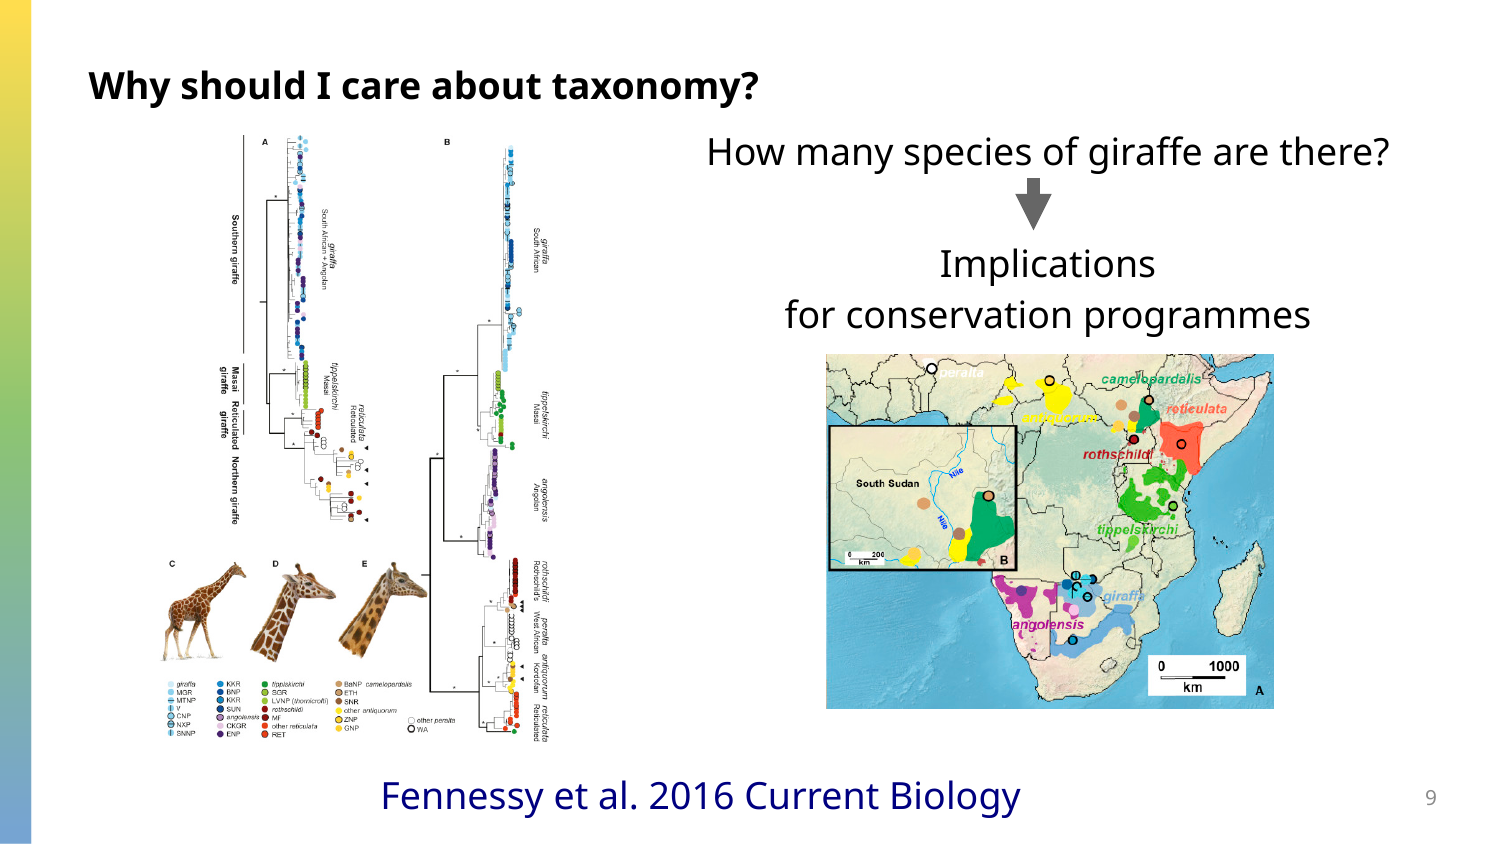

# Why should I care about taxonomy?
How many species of giraffe are there?
Implications
for conservation programmes
Fennessy et al. 2016 Current Biology
9